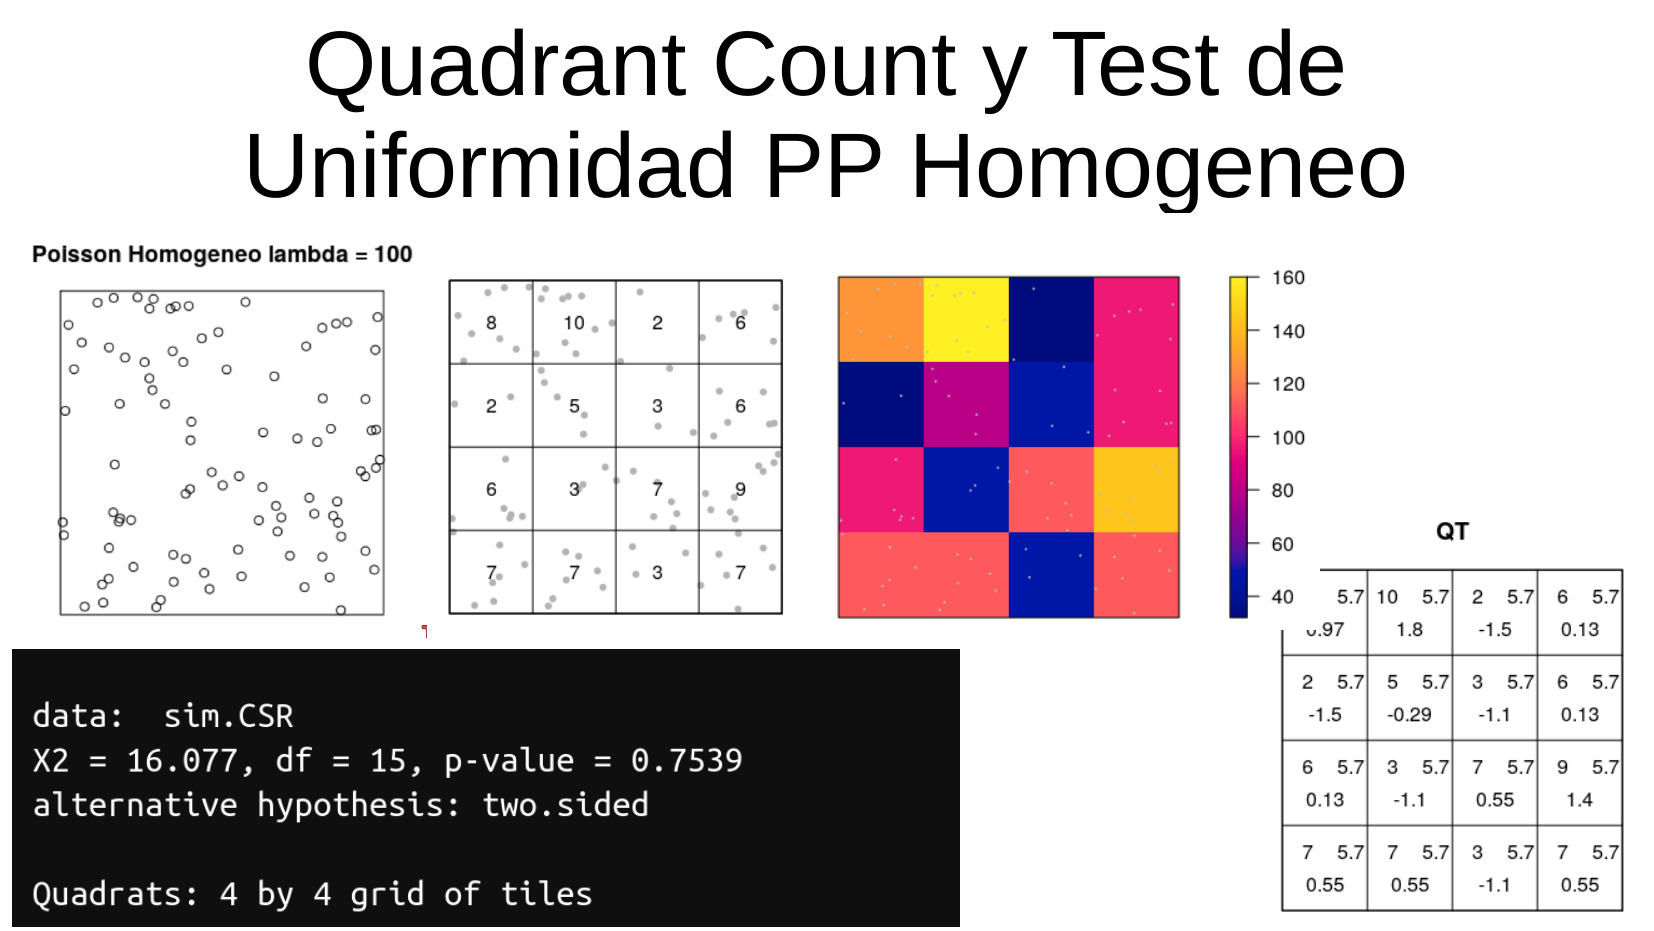

# Quadrant Count y Test de Uniformidad PP Homogeneo